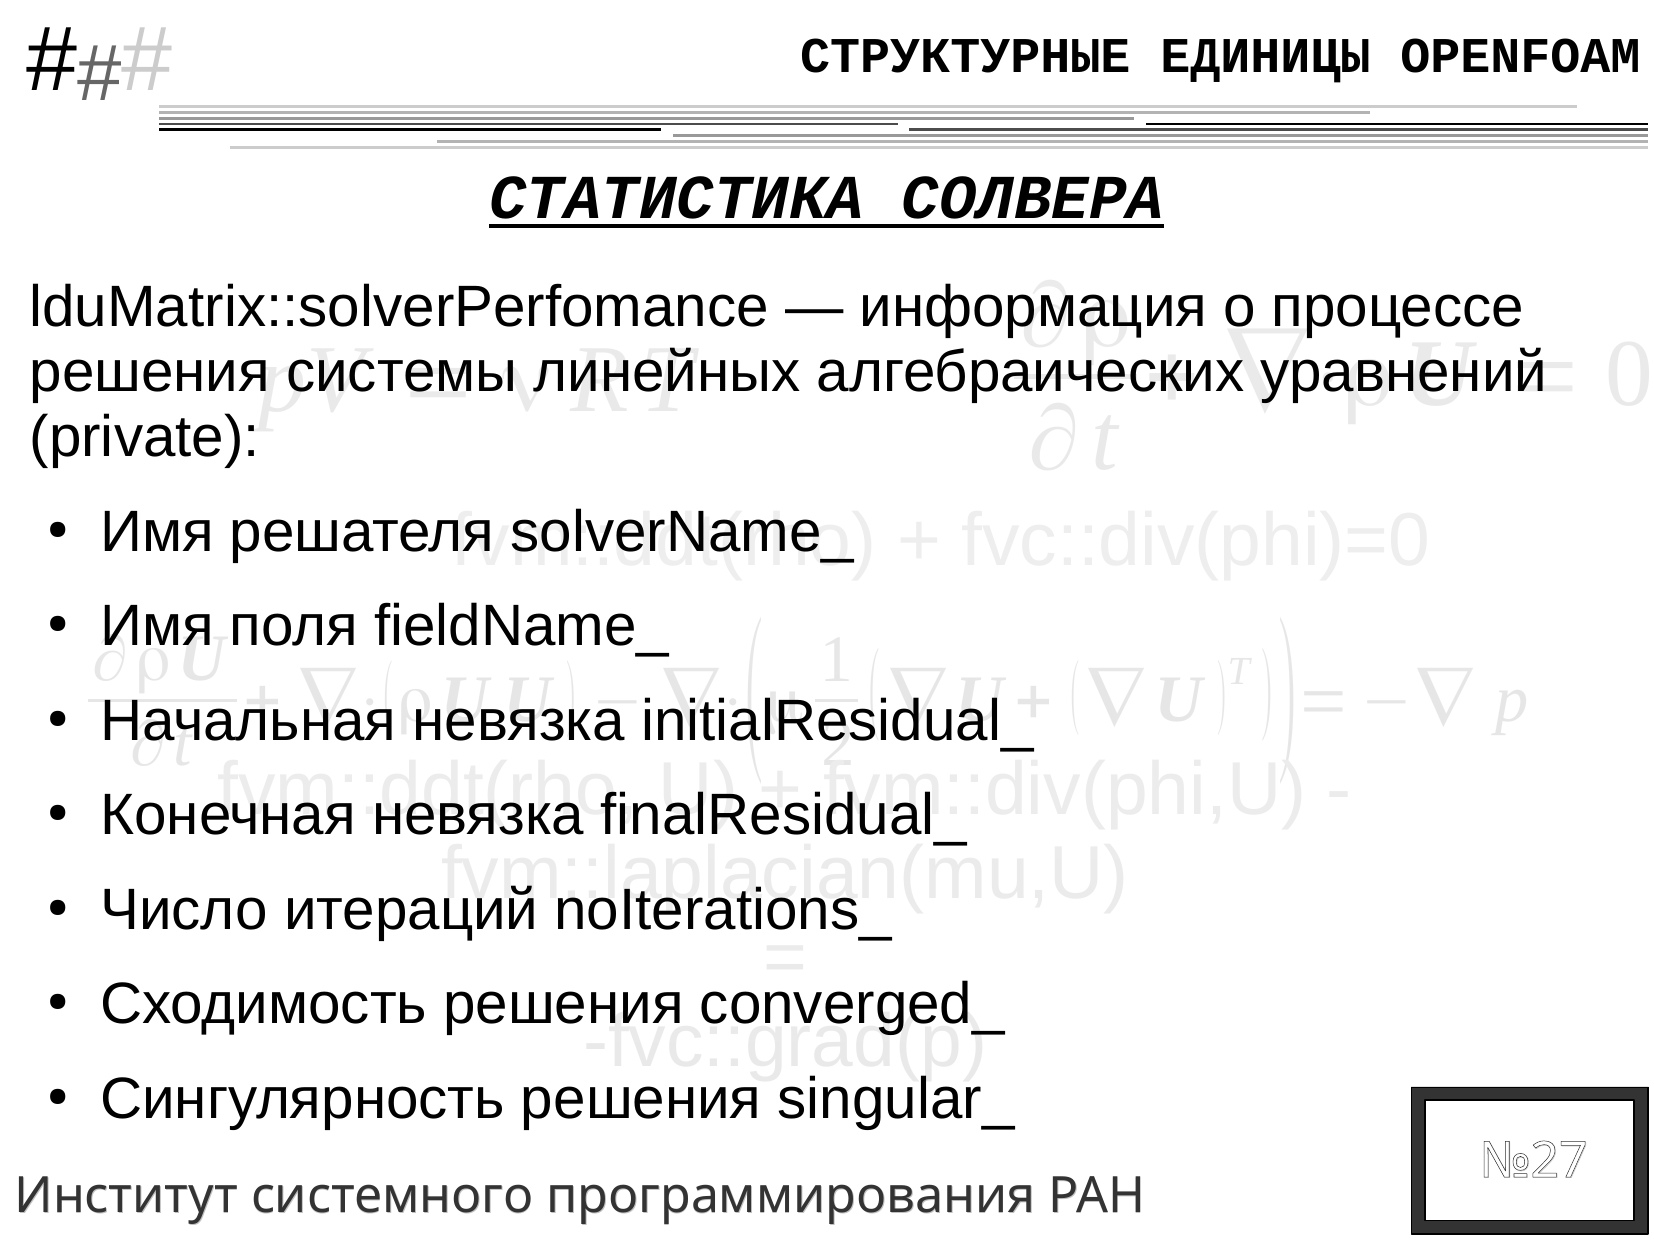

# СТАТИСТИКА СОЛВЕРА
lduMatrix::solverPerfomance — информация о процессе решения системы линейных алгебраических уравнений (private):
Имя решателя solverName_
Имя поля fieldName_
Начальная невязка initialResidual_
Конечная невязка finalResidual_
Число итераций noIterations_
Сходимость решения converged_
Сингулярность решения singular_